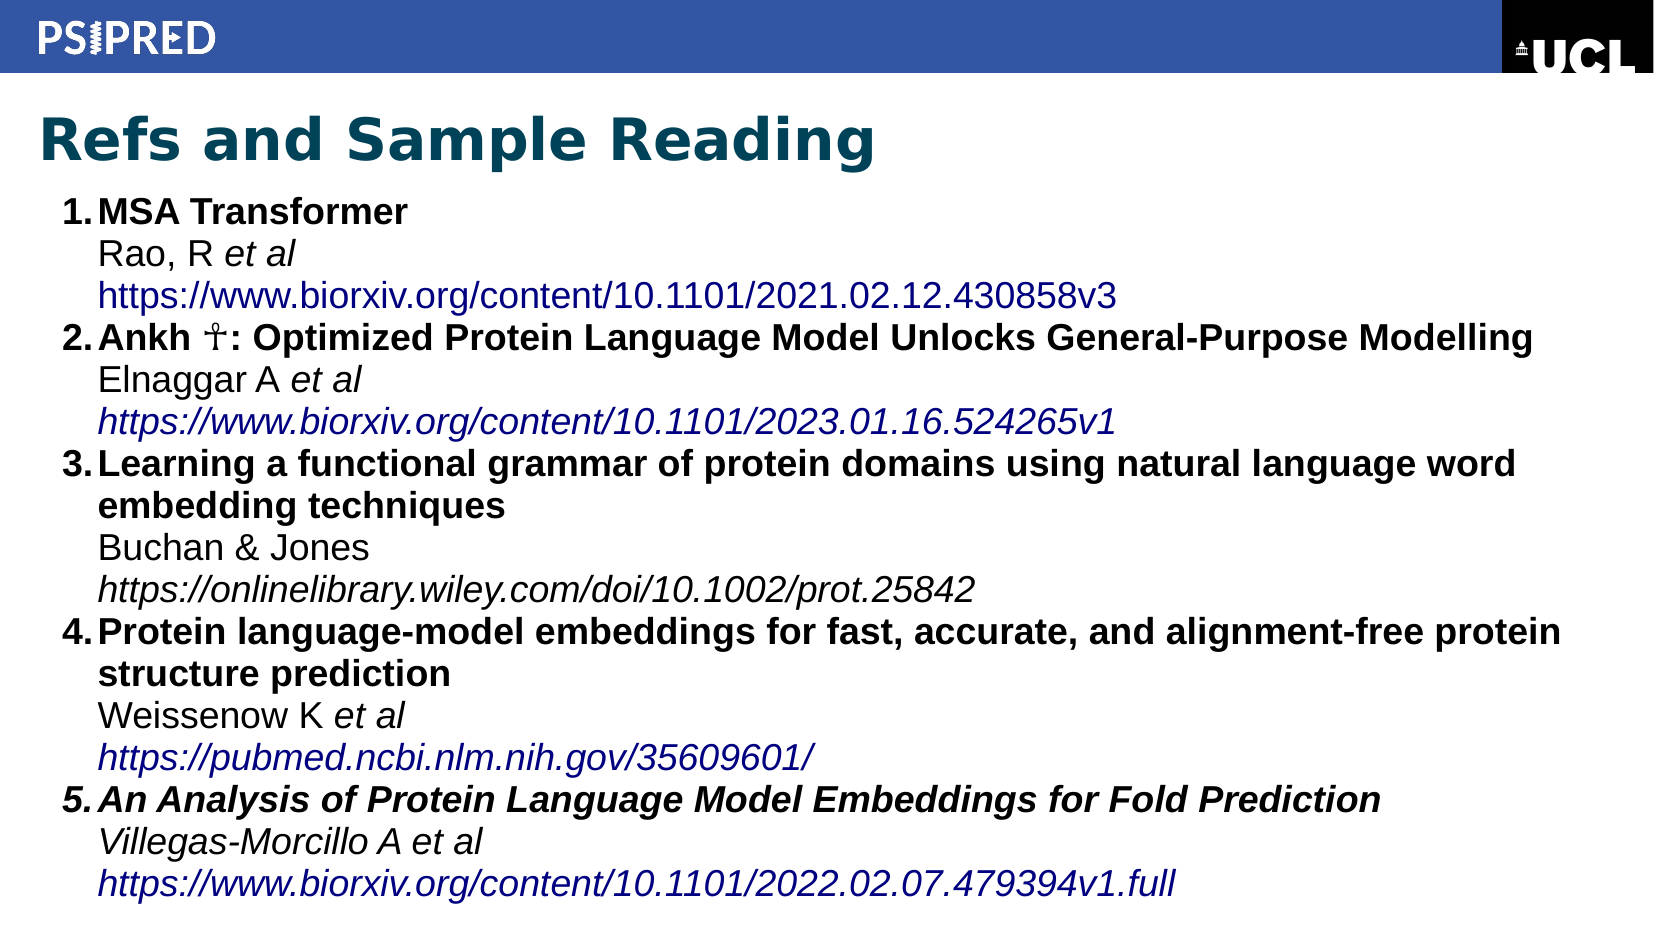

# Refs and Sample Reading
MSA Transformer
Rao, R et al
https://www.biorxiv.org/content/10.1101/2021.02.12.430858v3
Ankh ☥: Optimized Protein Language Model Unlocks General-Purpose Modelling
Elnaggar A et al
https://www.biorxiv.org/content/10.1101/2023.01.16.524265v1
Learning a functional grammar of protein domains using natural language word embedding techniques
Buchan & Jones
https://onlinelibrary.wiley.com/doi/10.1002/prot.25842
Protein language-model embeddings for fast, accurate, and alignment-free protein structure prediction
Weissenow K et al
https://pubmed.ncbi.nlm.nih.gov/35609601/
An Analysis of Protein Language Model Embeddings for Fold Prediction
Villegas-Morcillo A et al
https://www.biorxiv.org/content/10.1101/2022.02.07.479394v1.full